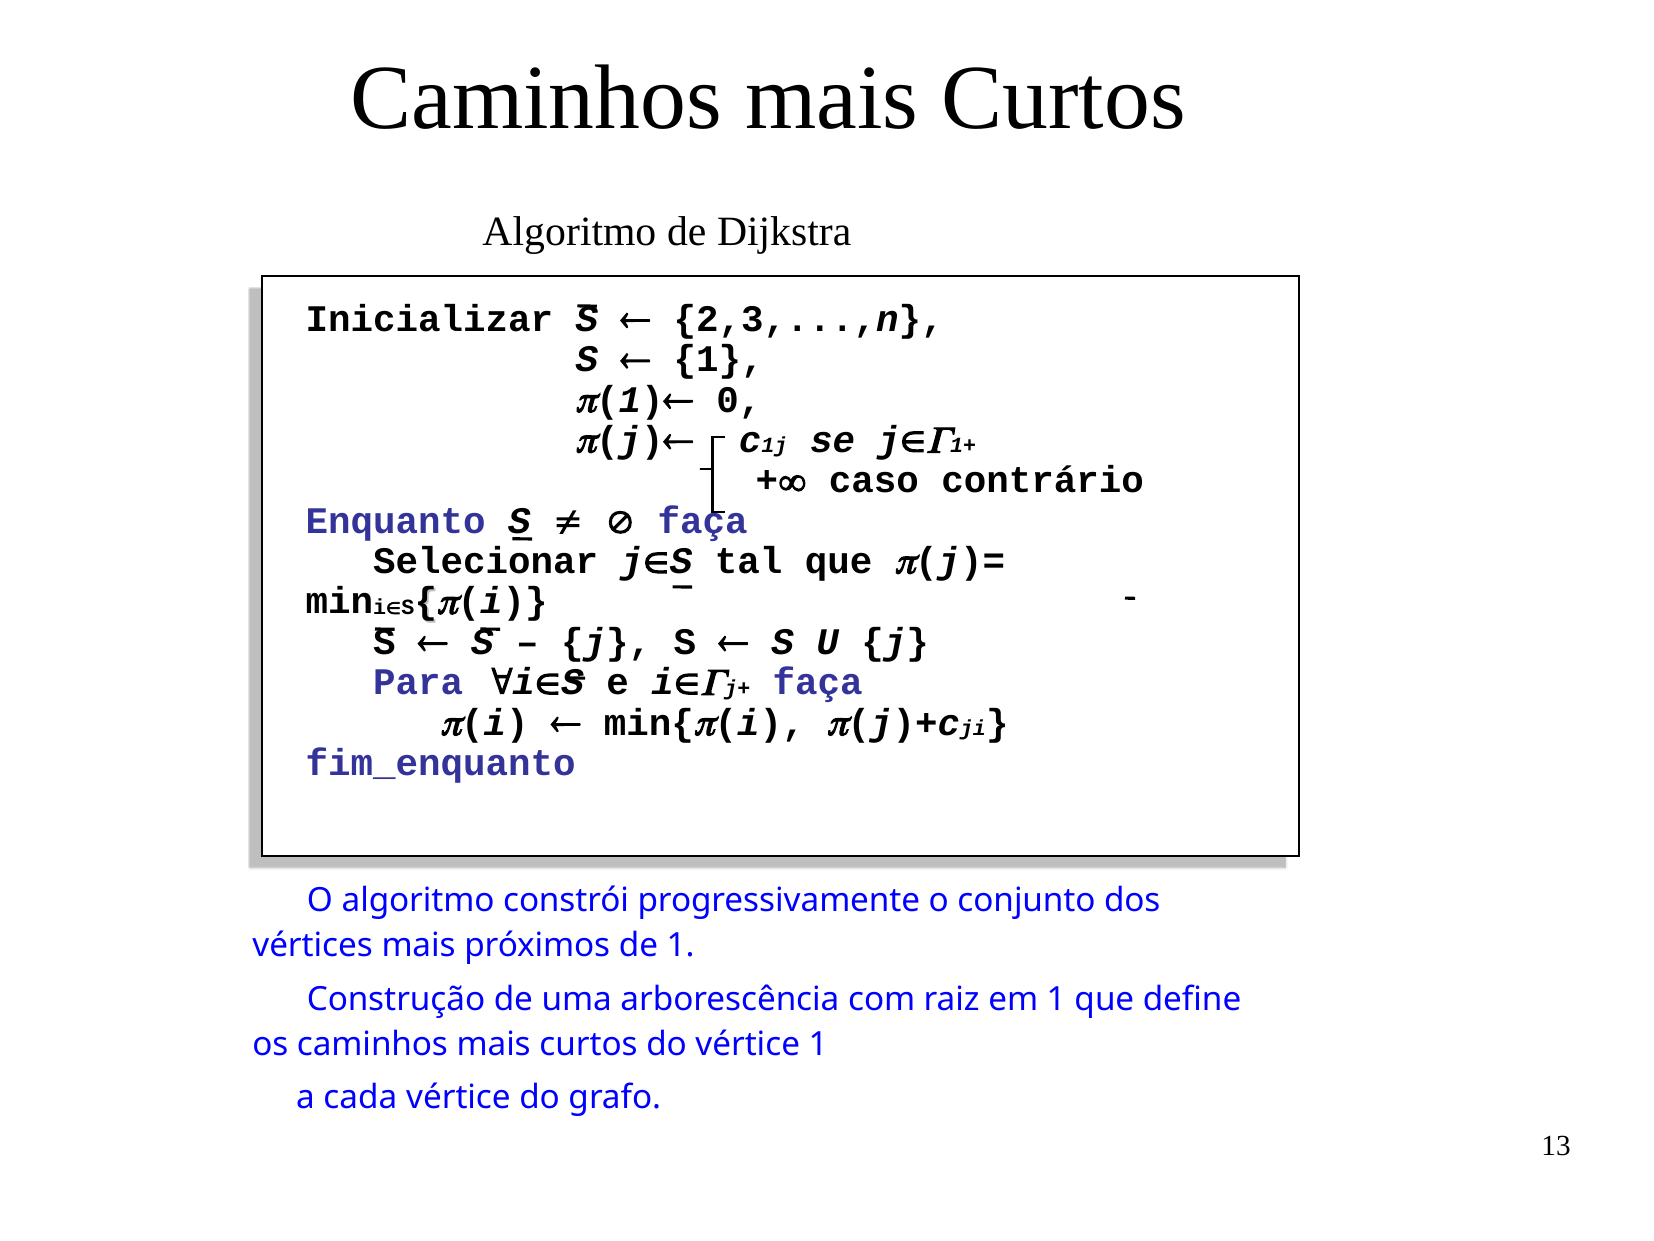

# Caminhos mais Curtos
Algoritmo de Dijkstra
Inicializar S  {2,3,...,n},
 S  {1},
 (1) 0,
 (j) c1j se j1+
 + caso contrário
Enquanto S   faça
 Selecionar jS tal que (j)= miniS{(i)}
 S  S – {j}, S  S U {j}
 Para iS e ij+ faça
 (i)  min{(i), (j)+cji}
fim_enquanto
	O algoritmo constrói progressivamente o conjunto dos vértices mais próximos de 1.
	Construção de uma arborescência com raiz em 1 que define os caminhos mais curtos do vértice 1
 a cada vértice do grafo.
13